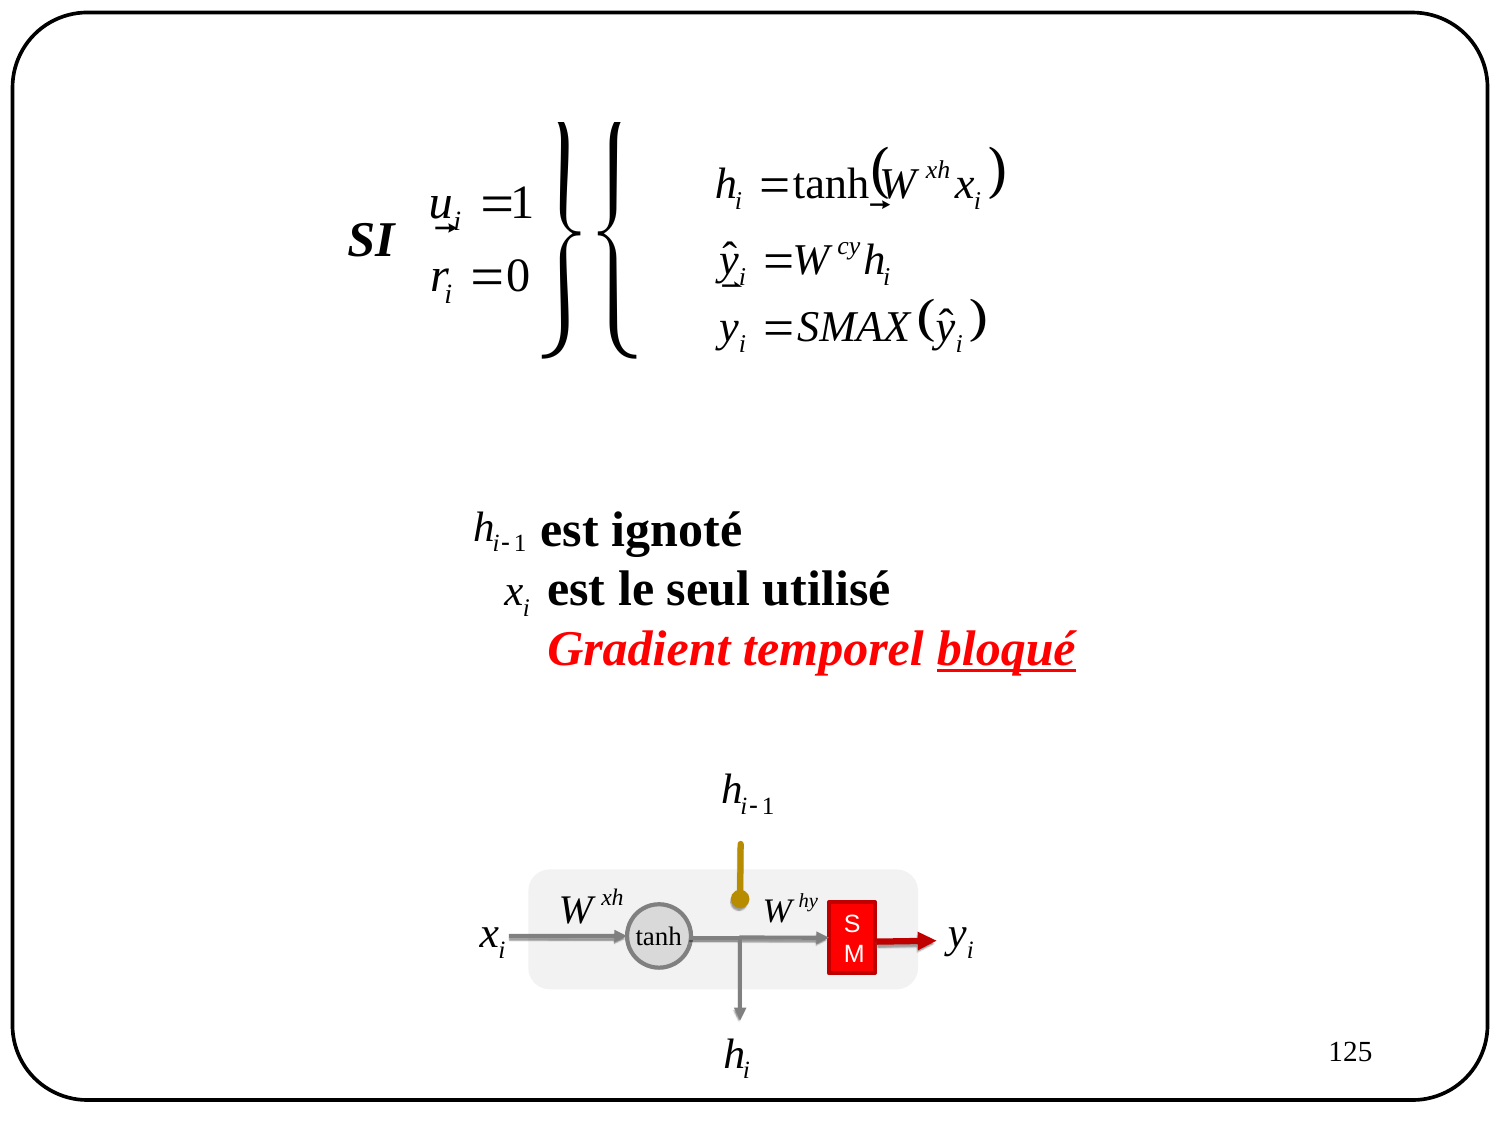

SI
est ignoté
est le seul utilisé
Gradient temporel bloqué
SM